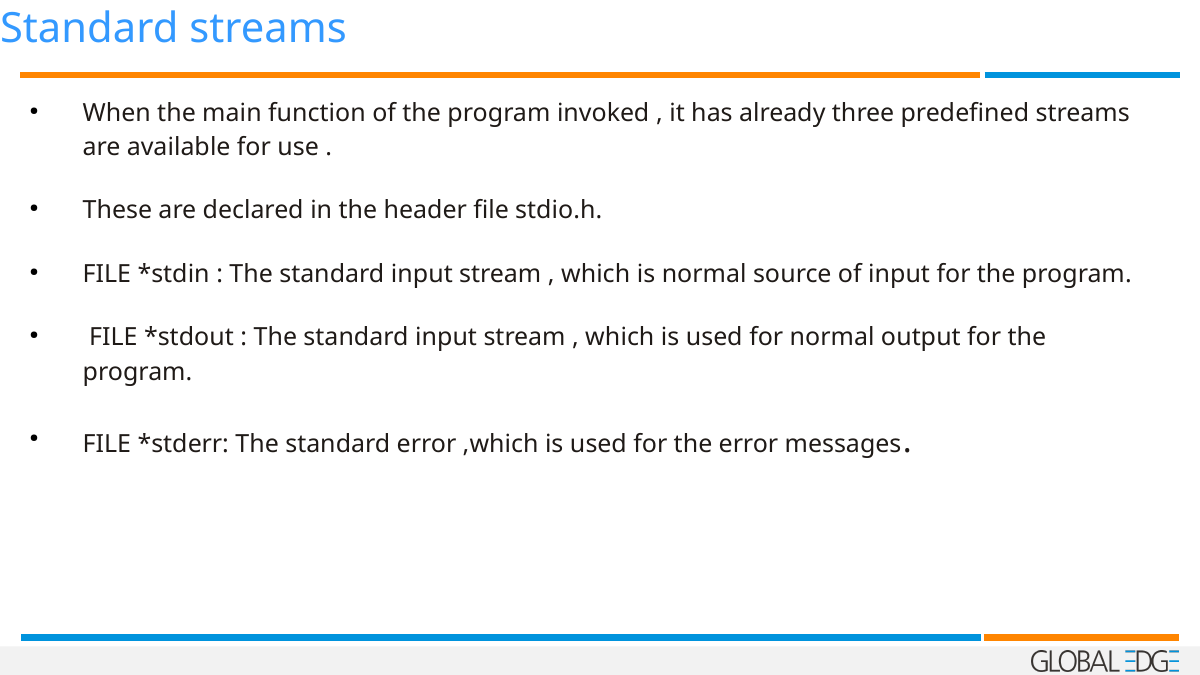

# Standard streams
When the main function of the program invoked , it has already three predefined streams are available for use .
These are declared in the header file stdio.h.
FILE *stdin : The standard input stream , which is normal source of input for the program.
 FILE *stdout : The standard input stream , which is used for normal output for the program.
FILE *stderr: The standard error ,which is used for the error messages.